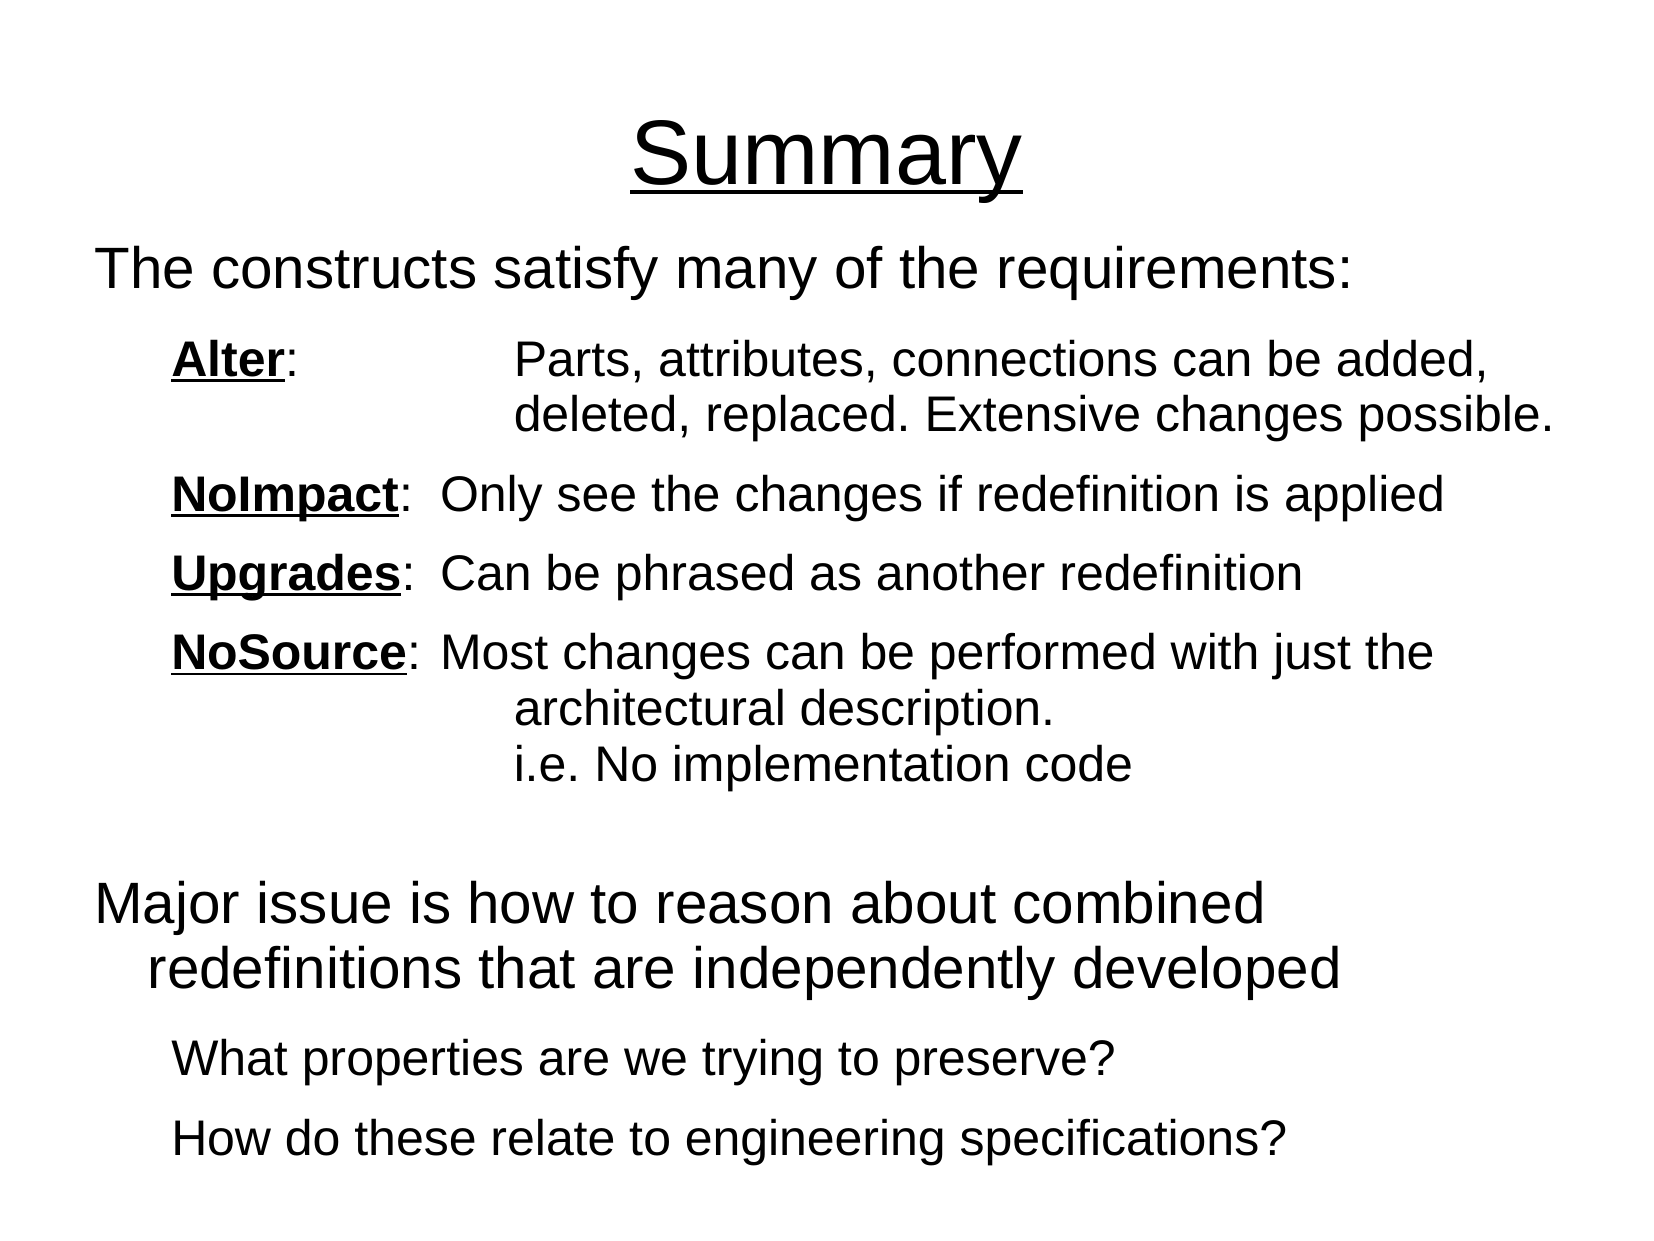

# Summary
The constructs satisfy many of the requirements:
Alter: 			Parts, attributes, connections can be added,
 				deleted, replaced. Extensive changes possible.
NoImpact: 	Only see the changes if redefinition is applied
Upgrades: 	Can be phrased as another redefinition
NoSource: 	Most changes can be performed with just the
			 	architectural description.
			 	i.e. No implementation code
Major issue is how to reason about combined redefinitions that are independently developed
What properties are we trying to preserve?
How do these relate to engineering specifications?